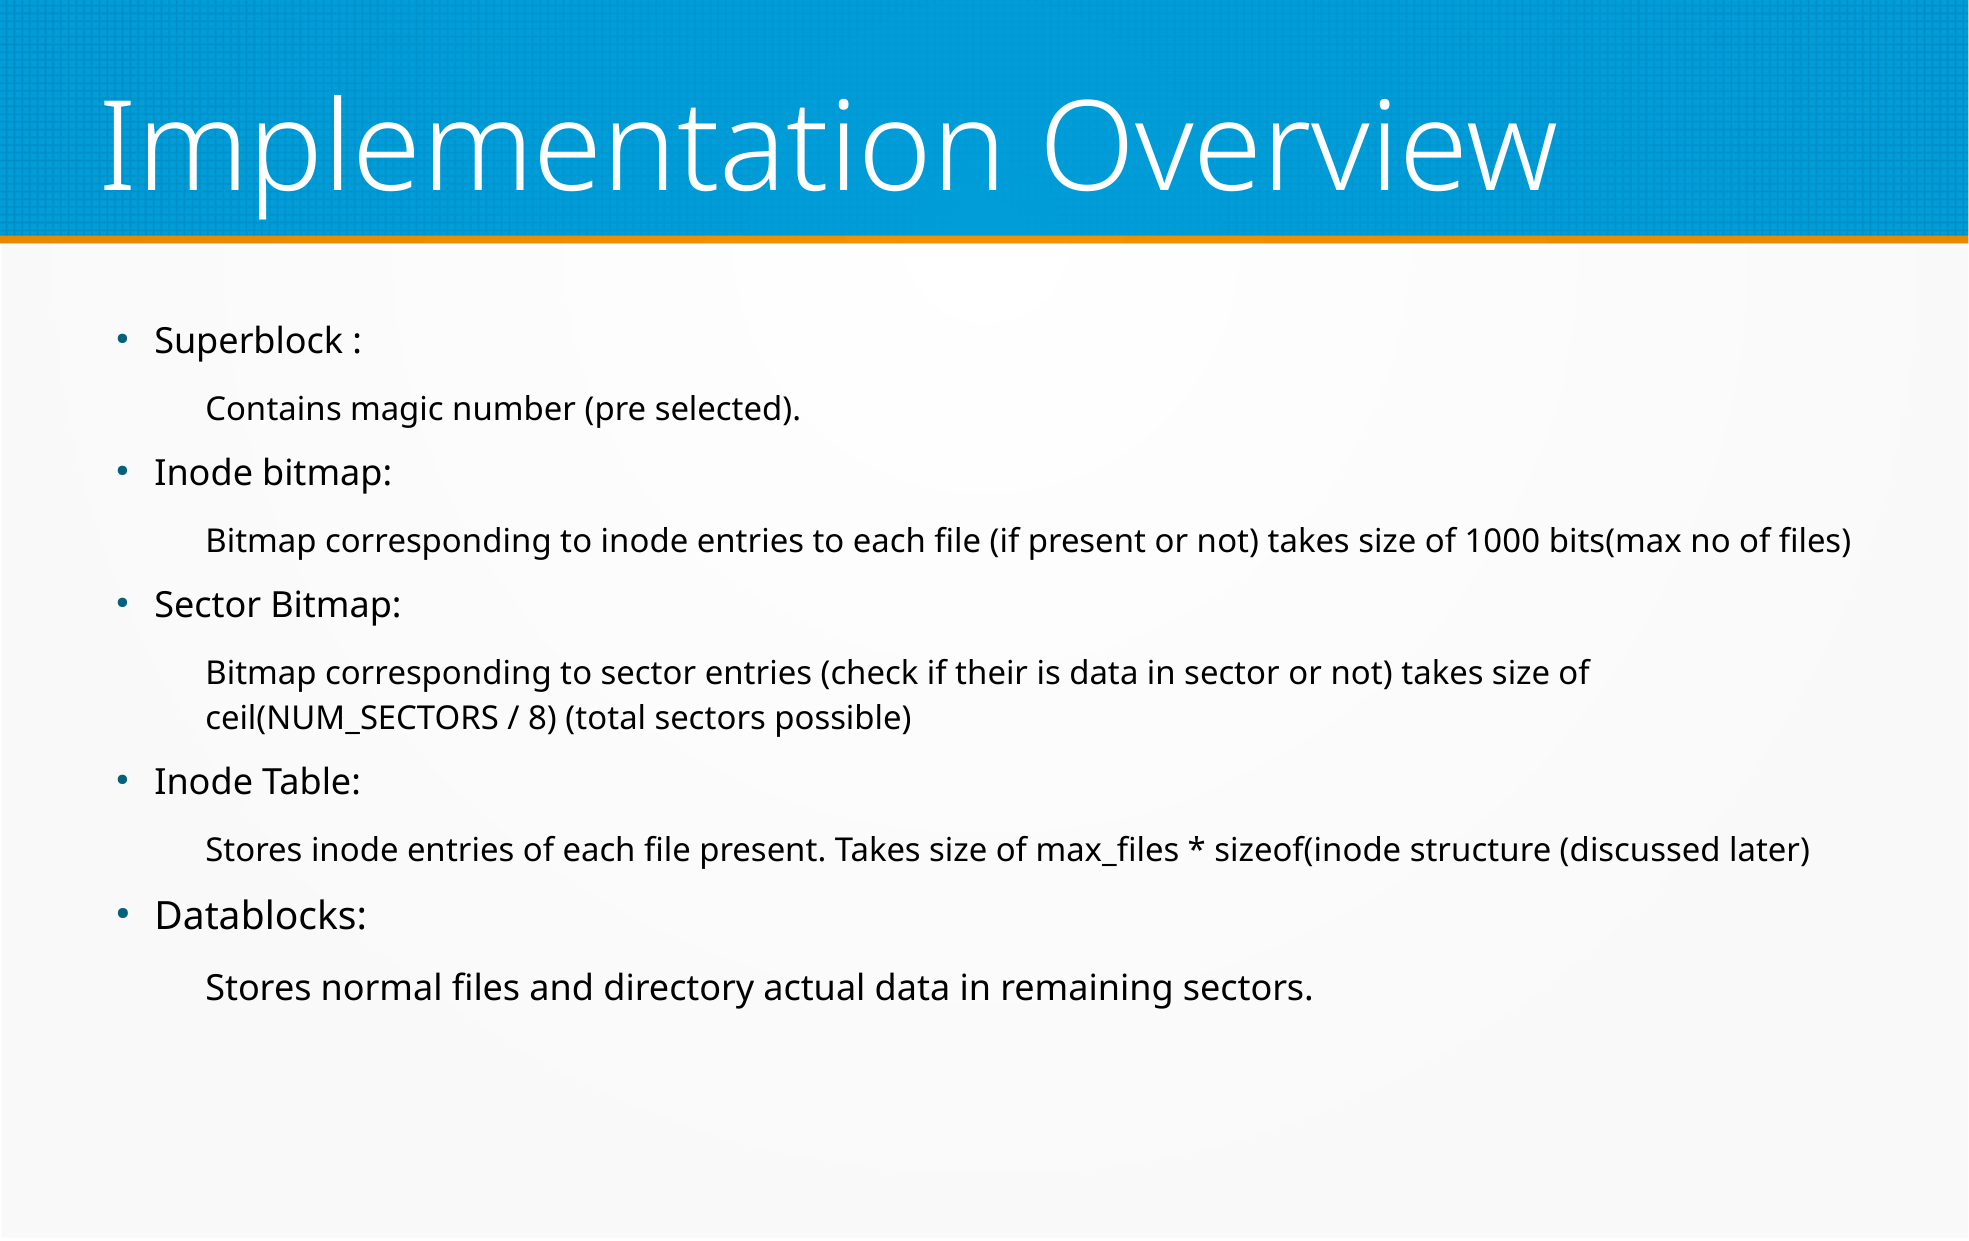

# Implementation Overview
Superblock :
Contains magic number (pre selected).
Inode bitmap:
Bitmap corresponding to inode entries to each file (if present or not) takes size of 1000 bits(max no of files)
Sector Bitmap:
Bitmap corresponding to sector entries (check if their is data in sector or not) takes size of ceil(NUM_SECTORS / 8) (total sectors possible)
Inode Table:
Stores inode entries of each file present. Takes size of max_files * sizeof(inode structure (discussed later)
Datablocks:
Stores normal files and directory actual data in remaining sectors.